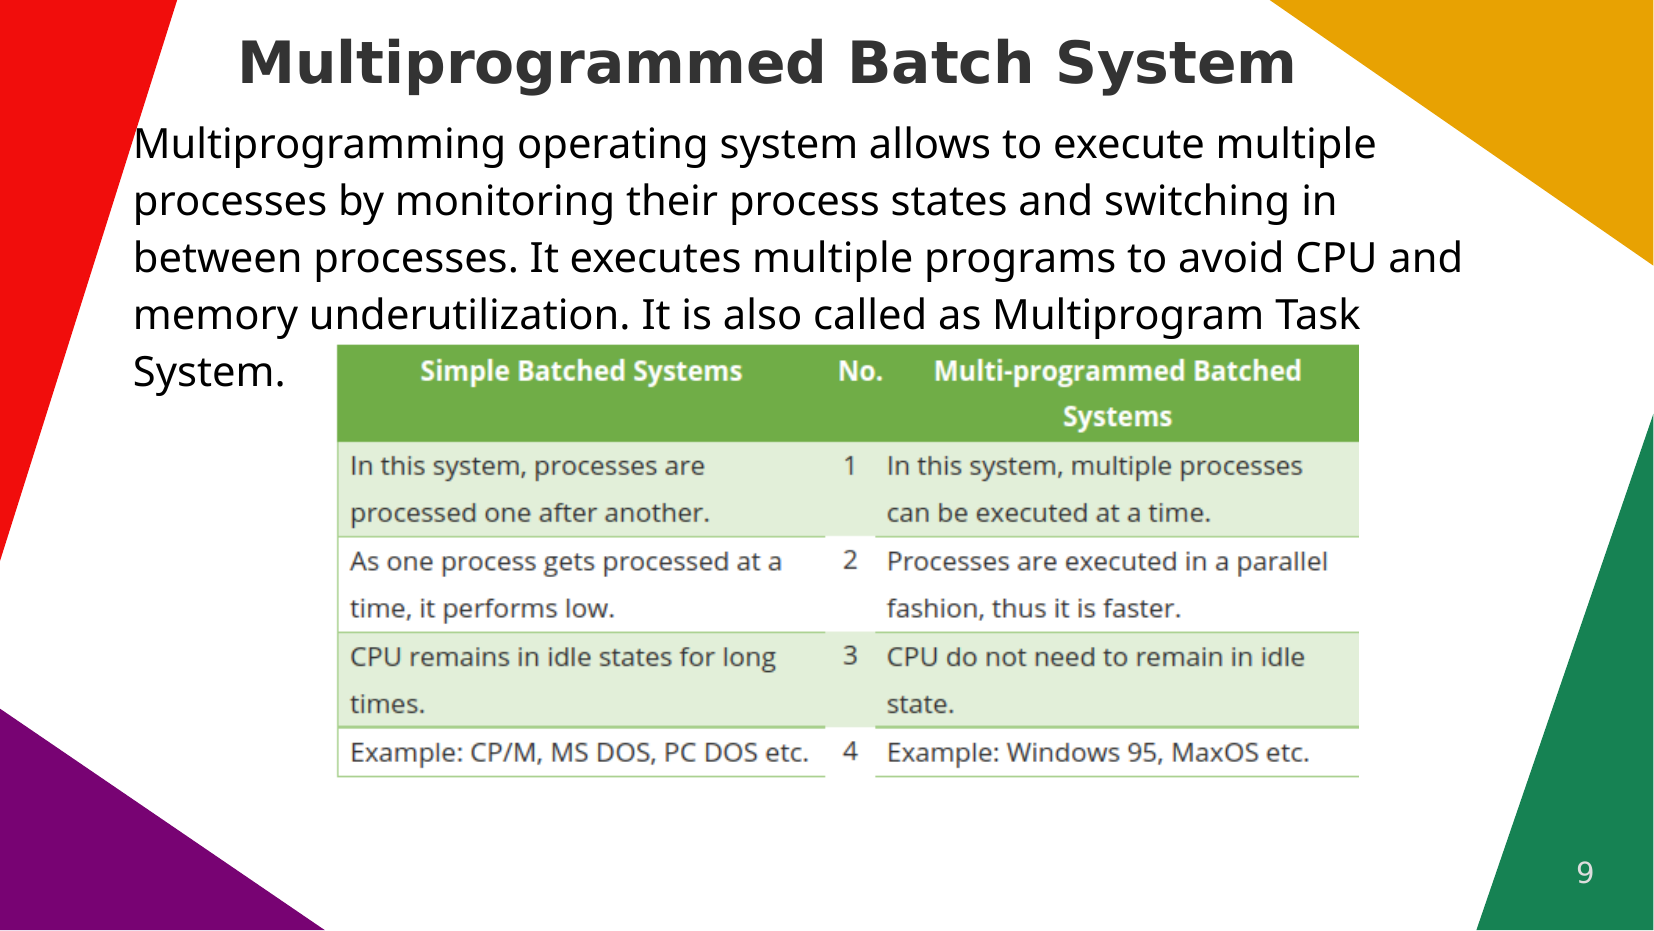

# Multiprogrammed Batch System
Multiprogramming operating system allows to execute multiple processes by monitoring their process states and switching in between processes. It executes multiple programs to avoid CPU and memory underutilization. It is also called as Multiprogram Task System.
9